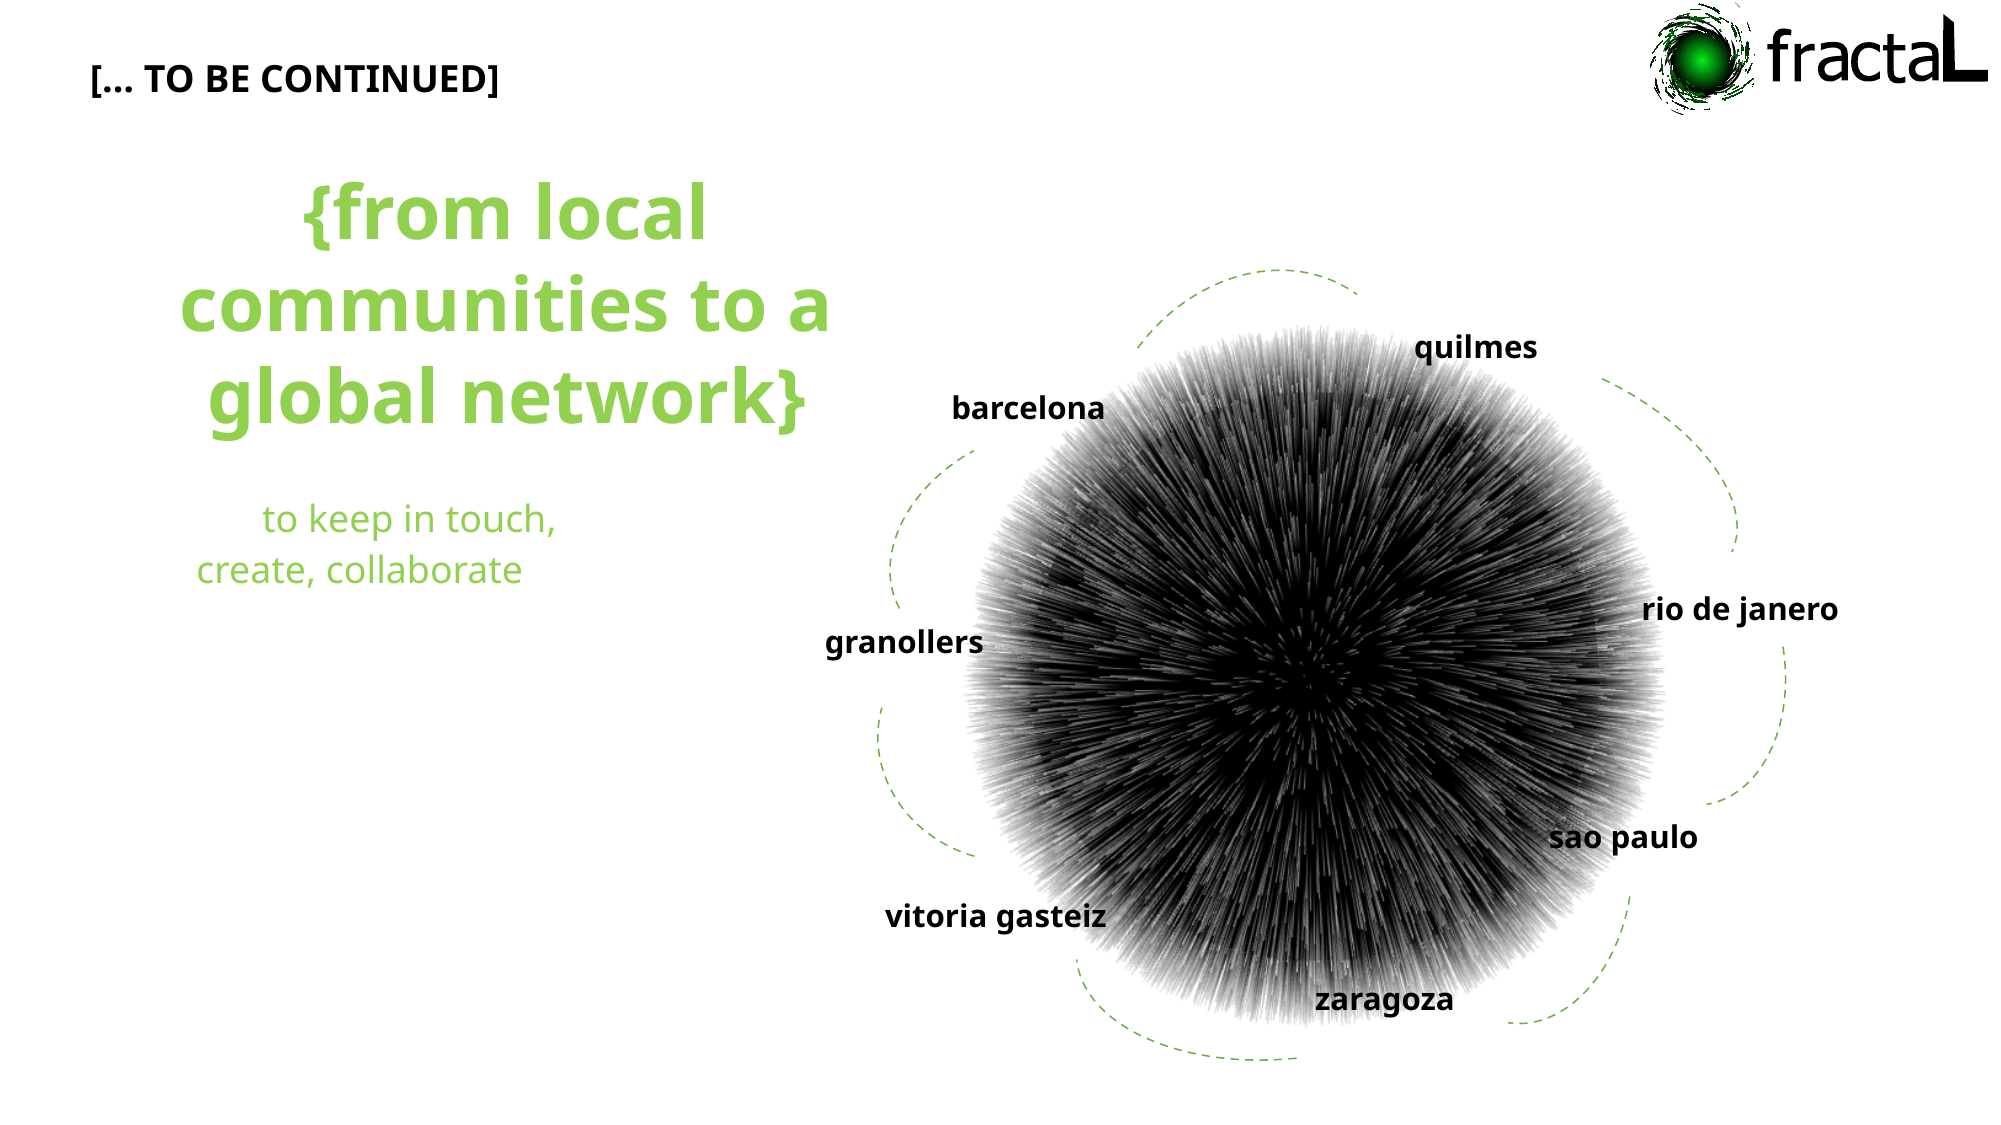

[… to be continued]
{from local
communities to a global network}
quilmes
barcelona
to keep in touch,
create, collaborate
rio de janero
granollers
sao paulo
vitoria gasteiz
zaragoza